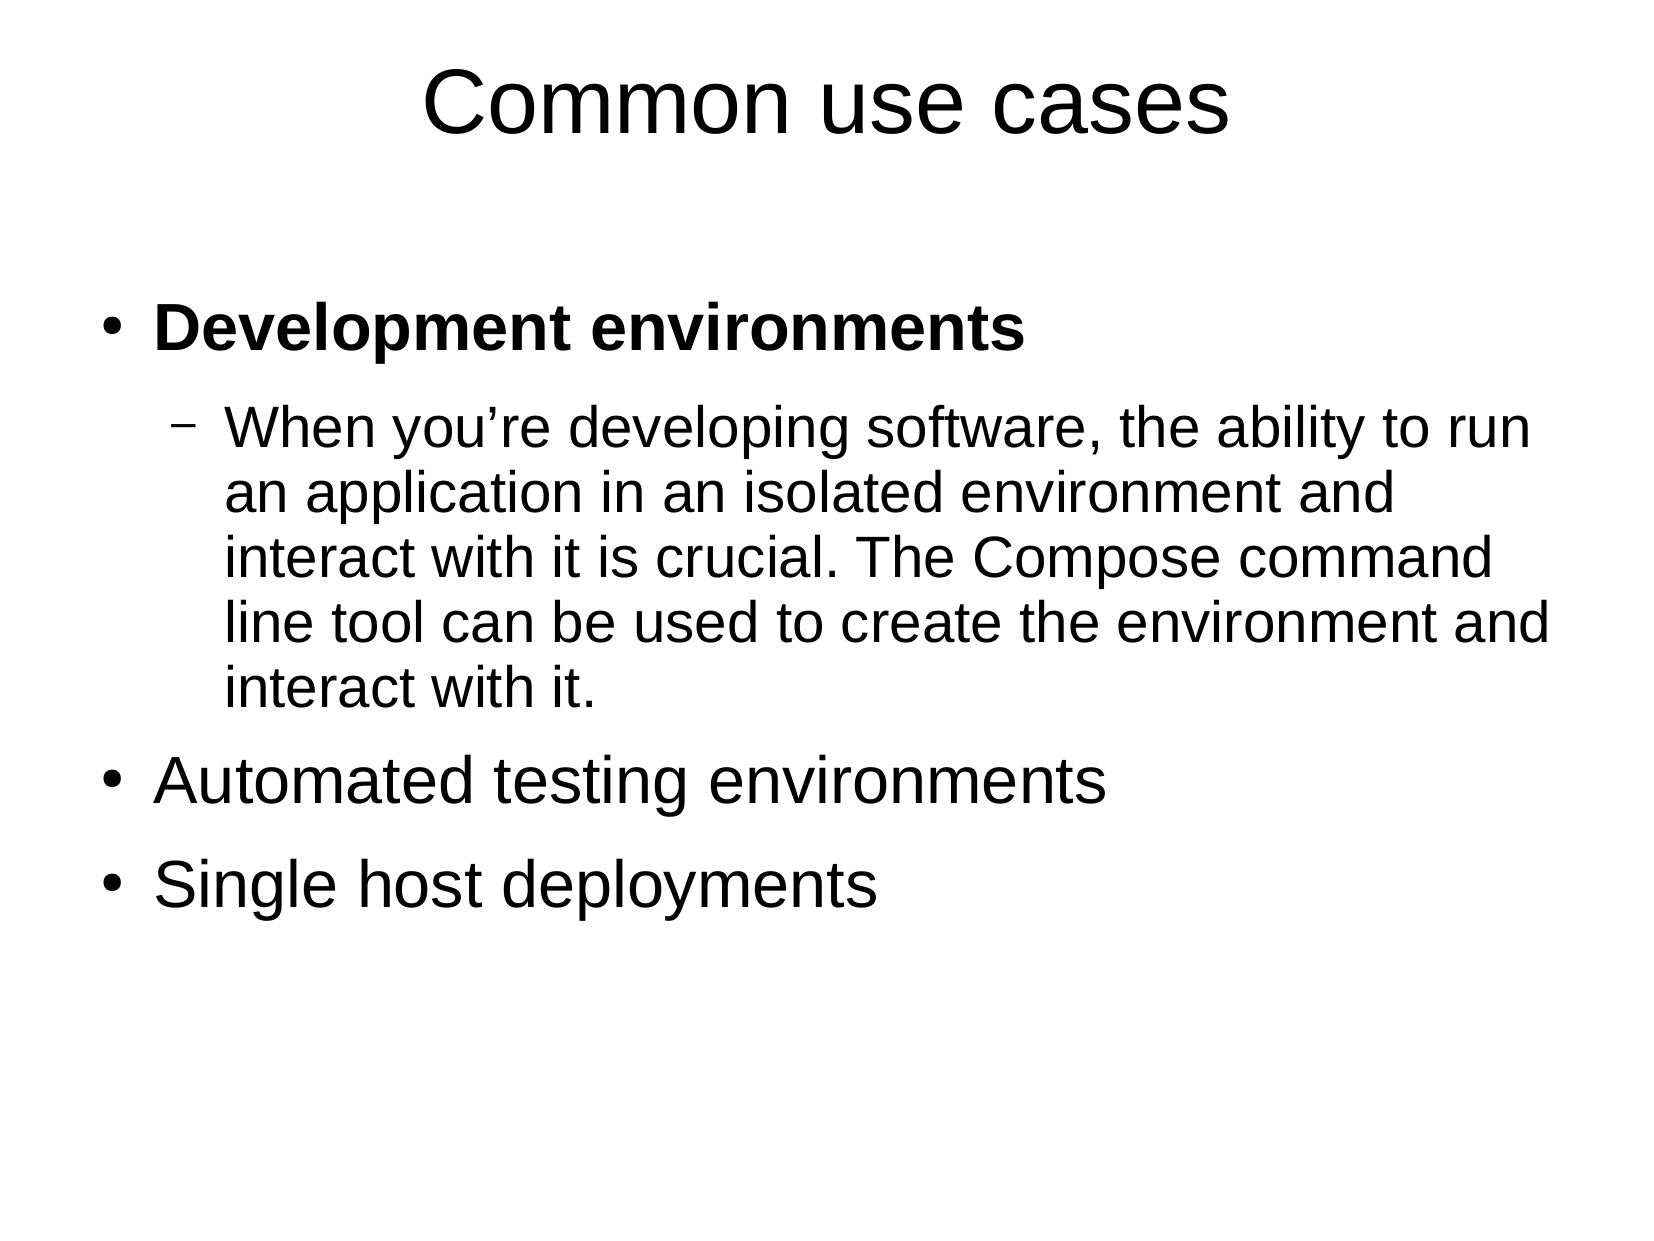

# Common use cases
Development environments
When you’re developing software, the ability to run an application in an isolated environment and interact with it is crucial. The Compose command line tool can be used to create the environment and interact with it.
Automated testing environments
Single host deployments